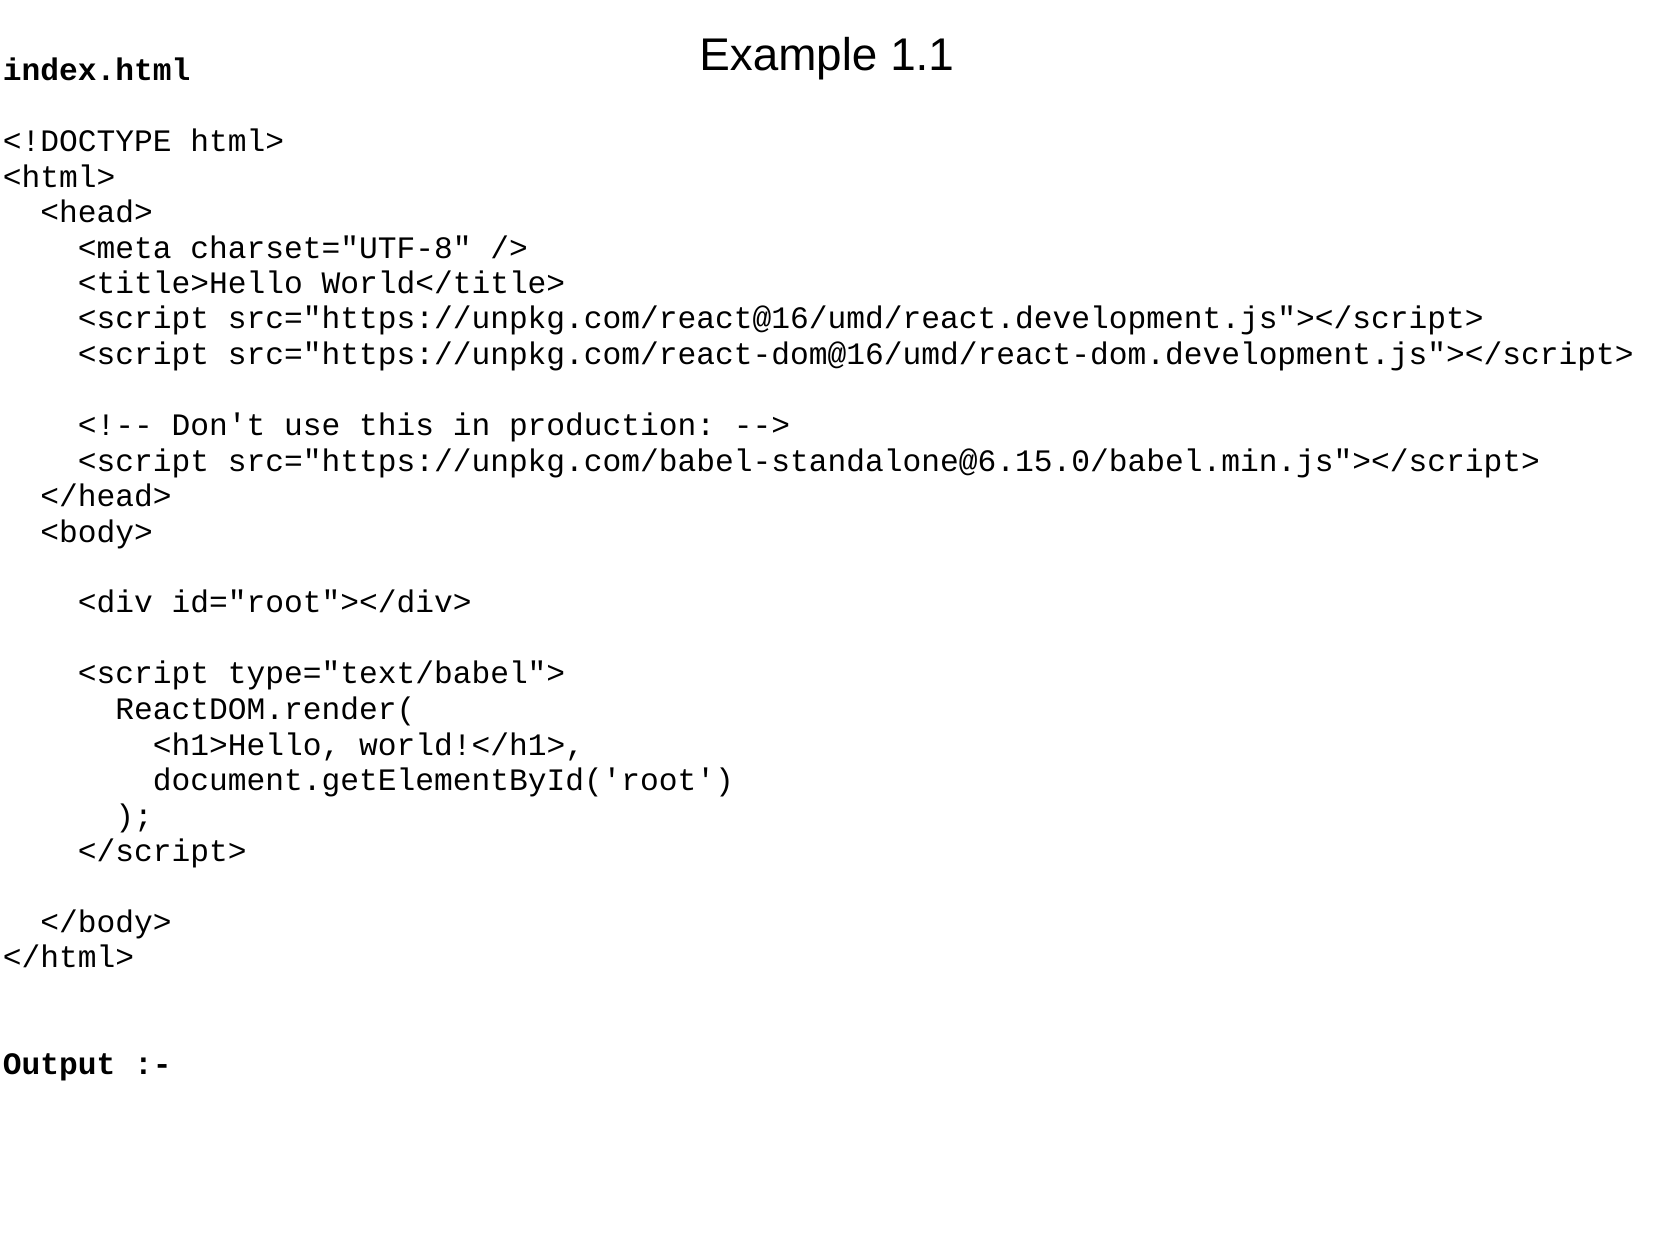

# Example 1.1
index.html
<!DOCTYPE html>
<html>
 <head>
 <meta charset="UTF-8" />
 <title>Hello World</title>
 <script src="https://unpkg.com/react@16/umd/react.development.js"></script>
 <script src="https://unpkg.com/react-dom@16/umd/react-dom.development.js"></script>
 <!-- Don't use this in production: -->
 <script src="https://unpkg.com/babel-standalone@6.15.0/babel.min.js"></script>
 </head>
 <body>
 <div id="root"></div>
 <script type="text/babel">
 ReactDOM.render(
 <h1>Hello, world!</h1>,
 document.getElementById('root')
 );
 </script>
 </body>
</html>
Output :-